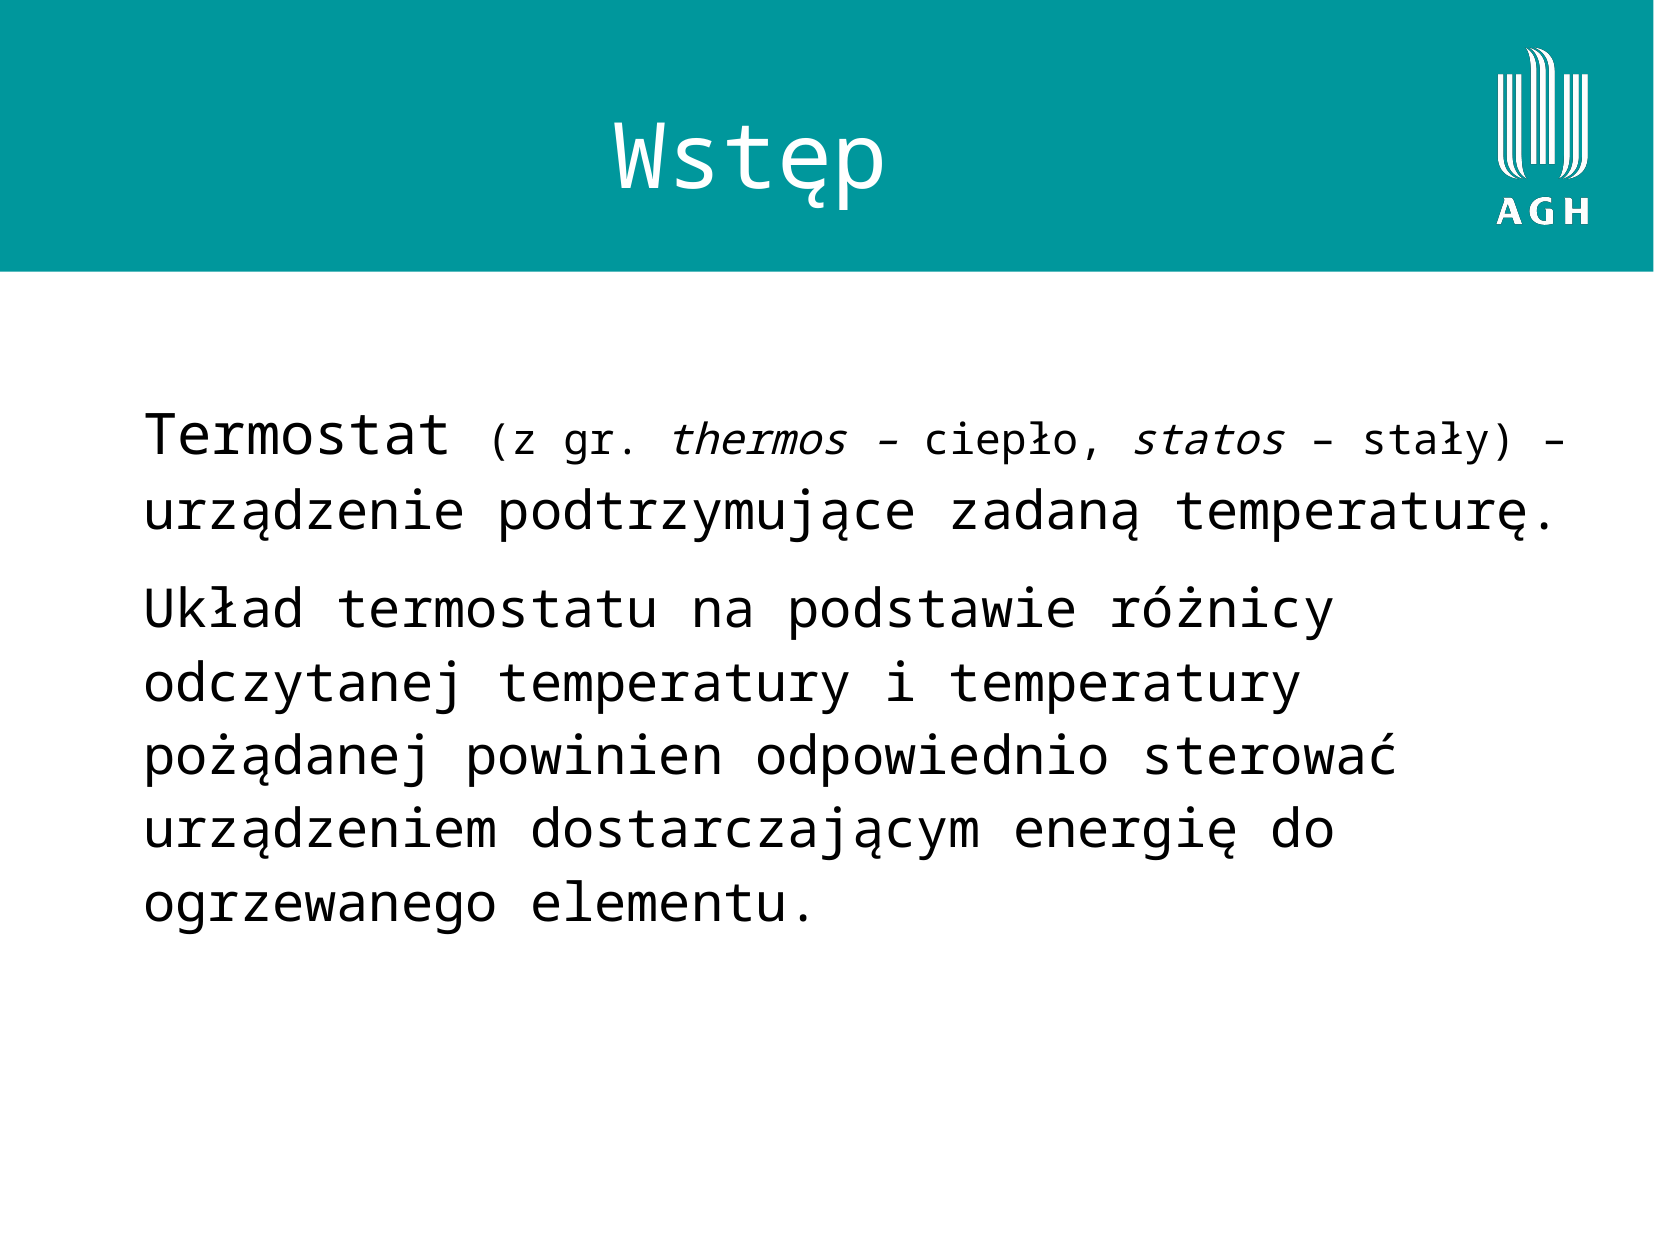

# Wstęp
Termostat (z gr. thermos – ciepło, statos – stały) – urządzenie podtrzymujące zadaną temperaturę.
Układ termostatu na podstawie różnicy odczytanej temperatury i temperatury pożądanej powinien odpowiednio sterować urządzeniem dostarczającym energię do ogrzewanego elementu.
Układ powinien się składać z urządzeń:
Odczytującego temperaturę
Dostarczającego energię do ogrzewanego elementu